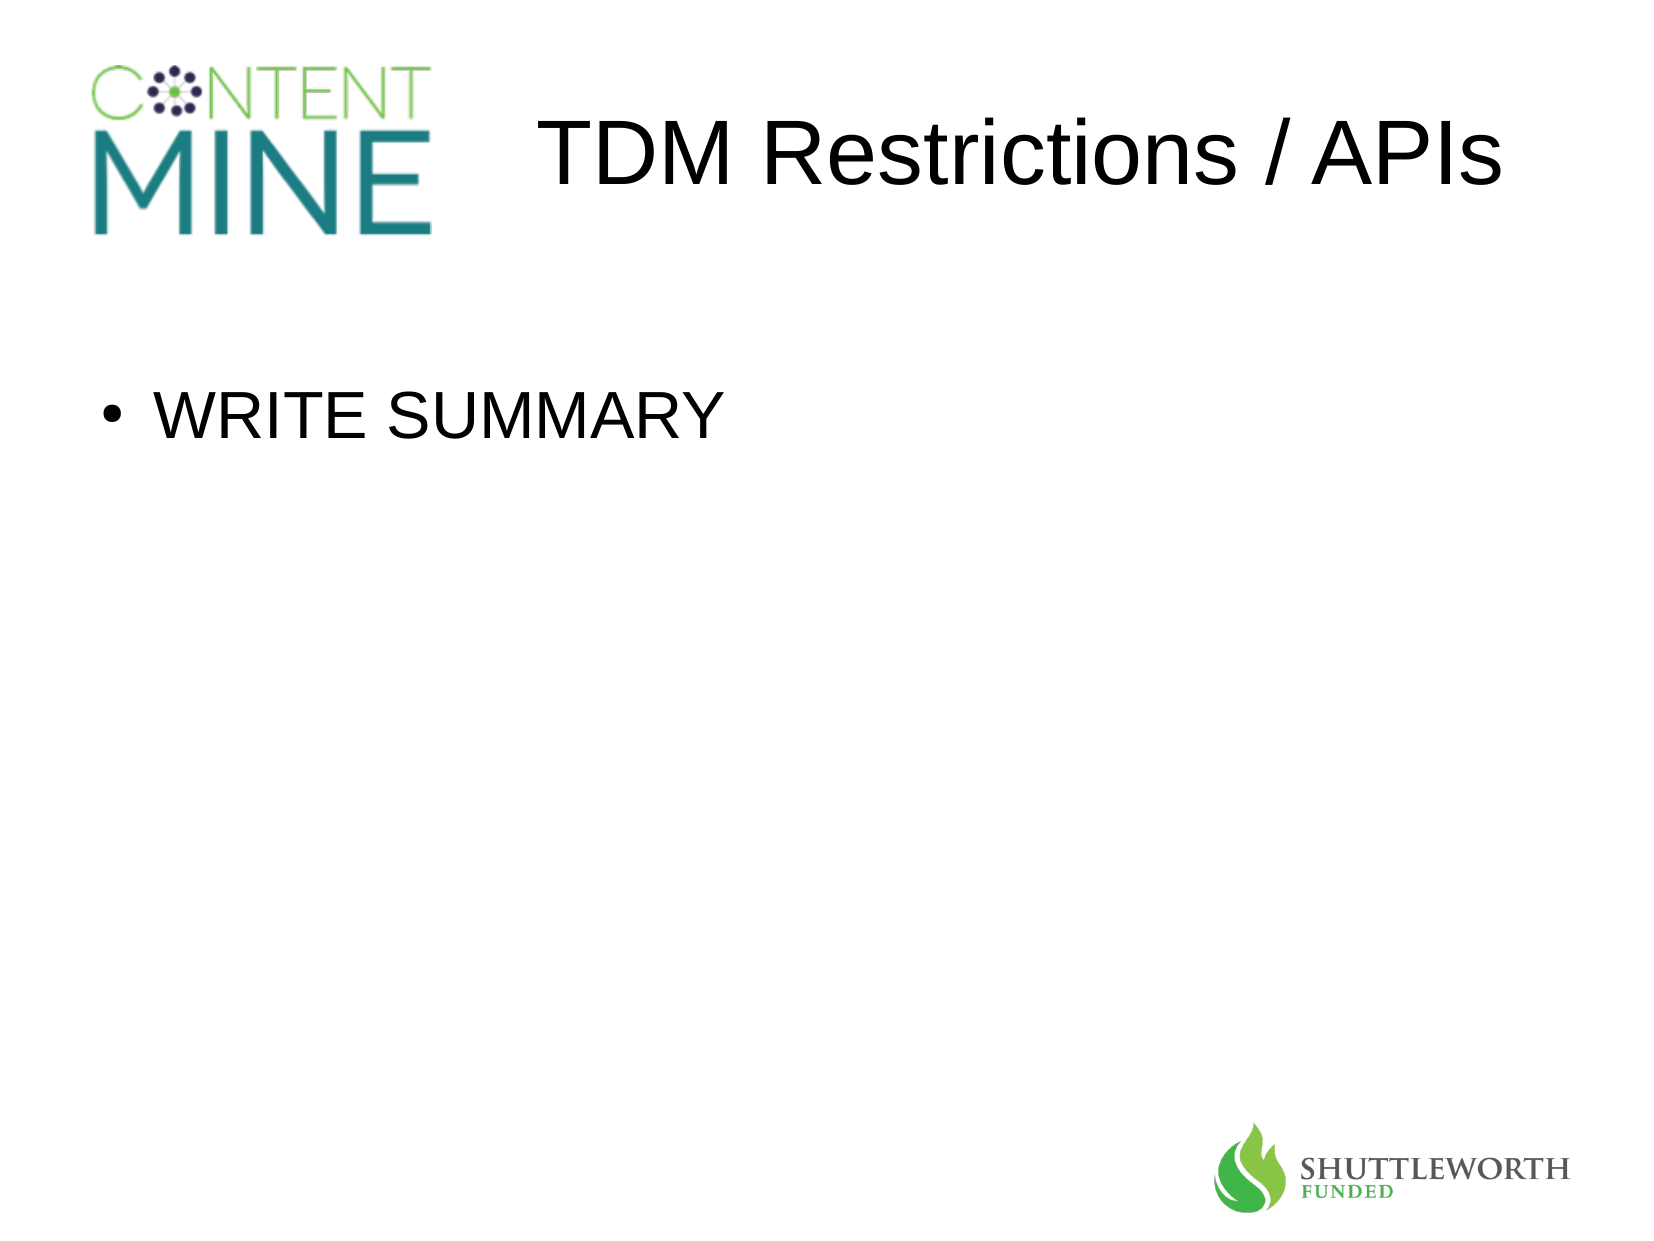

# TDM Restrictions / APIs
WRITE SUMMARY